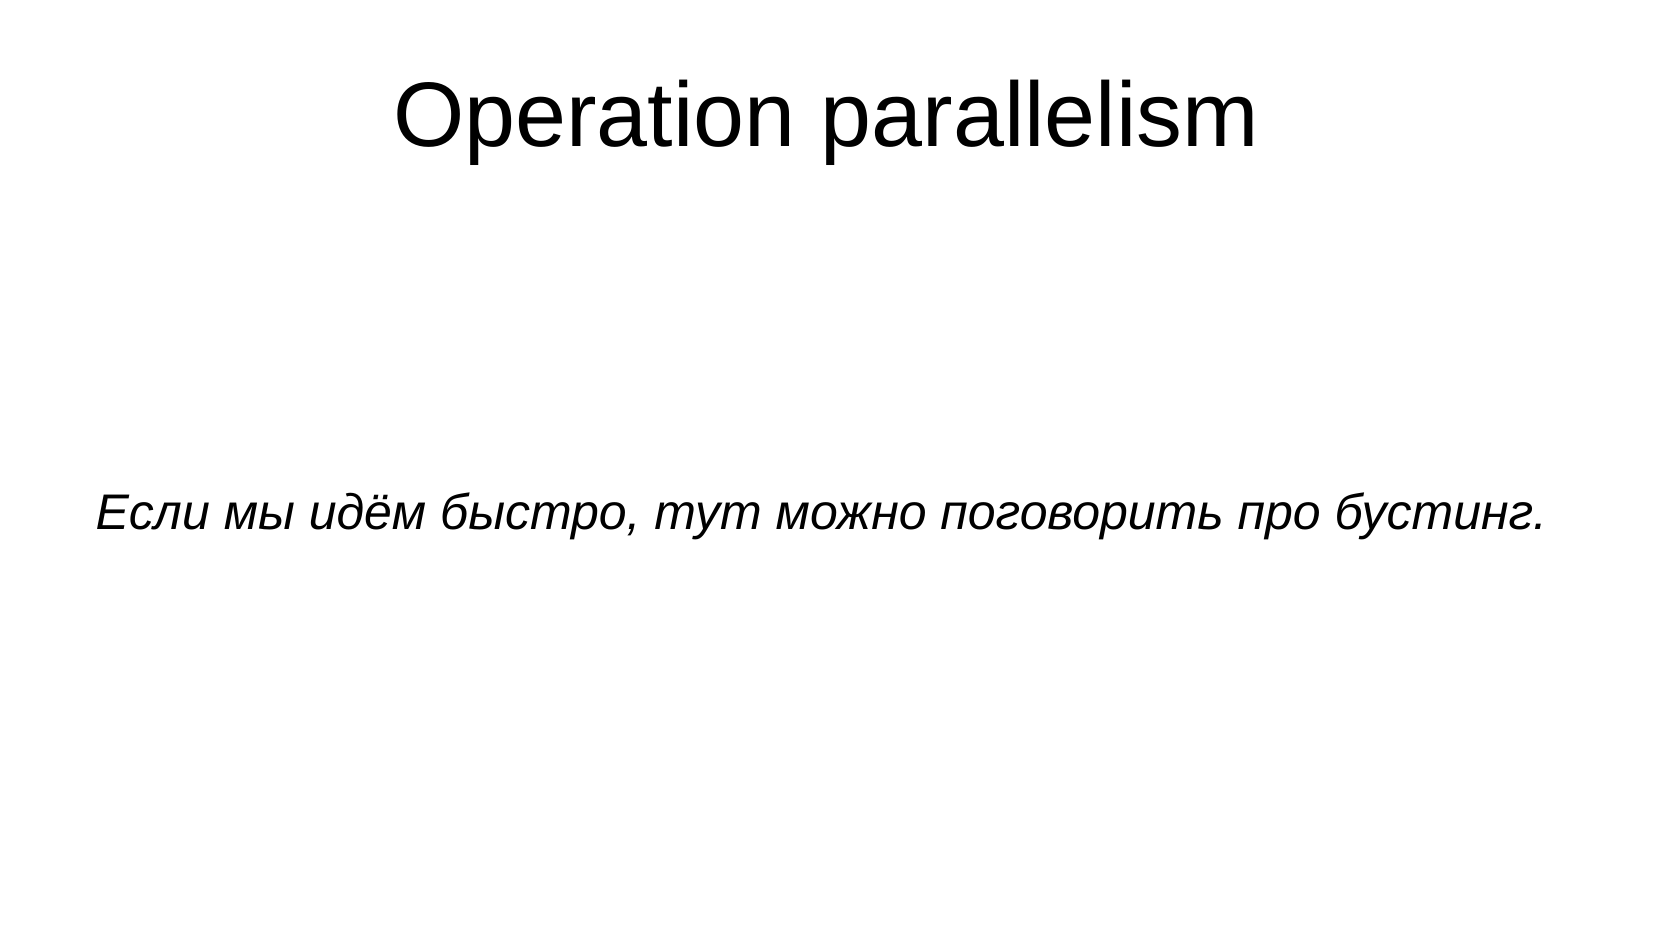

# Operation parallelism
Если мы идём быстро, тут можно поговорить про бустинг.